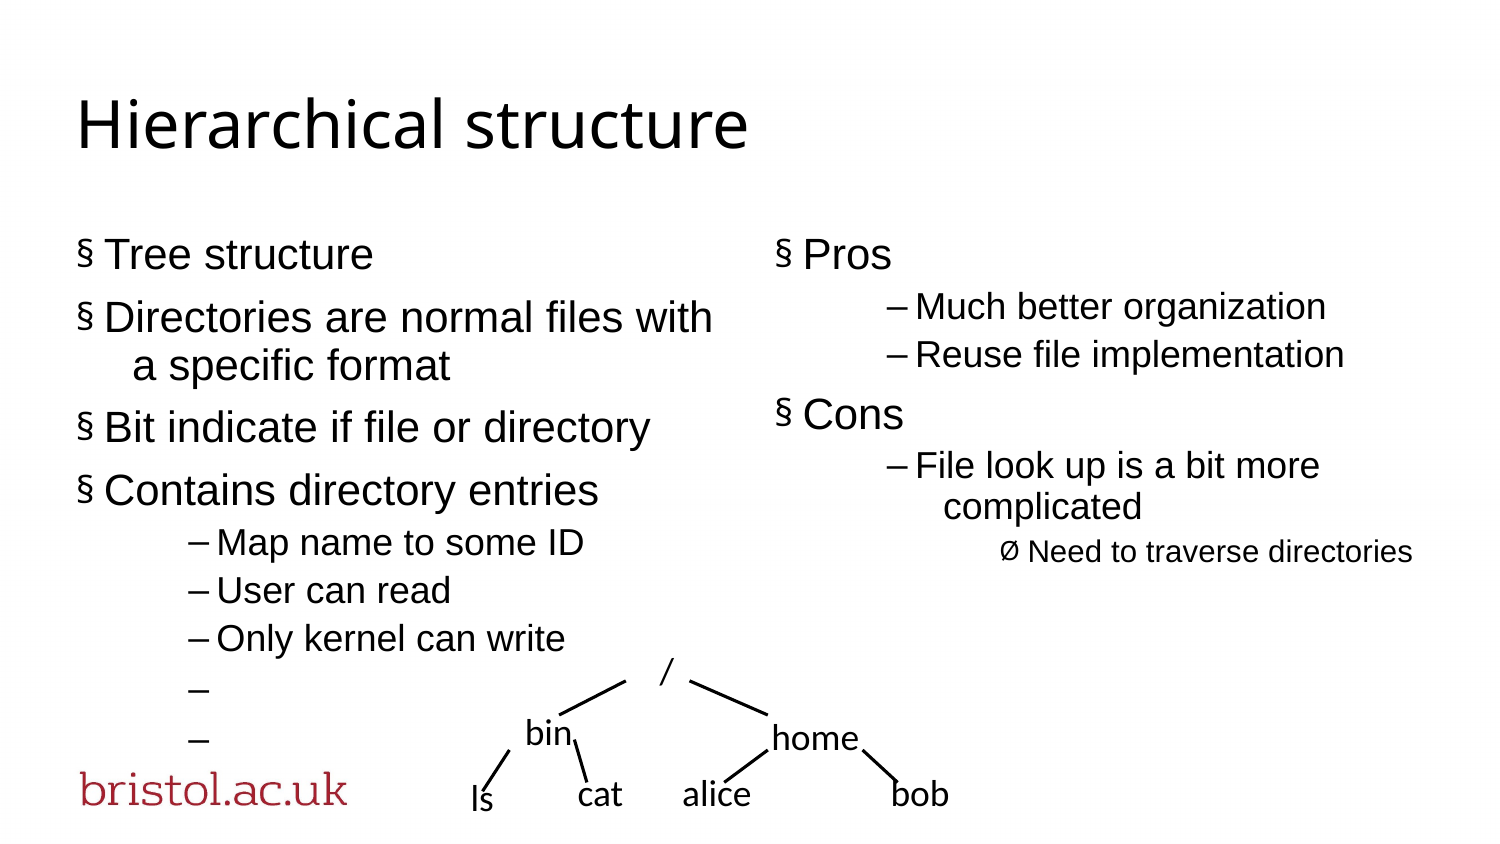

# Hierarchical structure
Tree structure
Directories are normal files with a specific format
Bit indicate if file or directory
Contains directory entries
Map name to some ID
User can read
Only kernel can write
Pros
Much better organization
Reuse file implementation
Cons
File look up is a bit more complicated
Need to traverse directories
/
bin
home
cat
alice
bob
ls